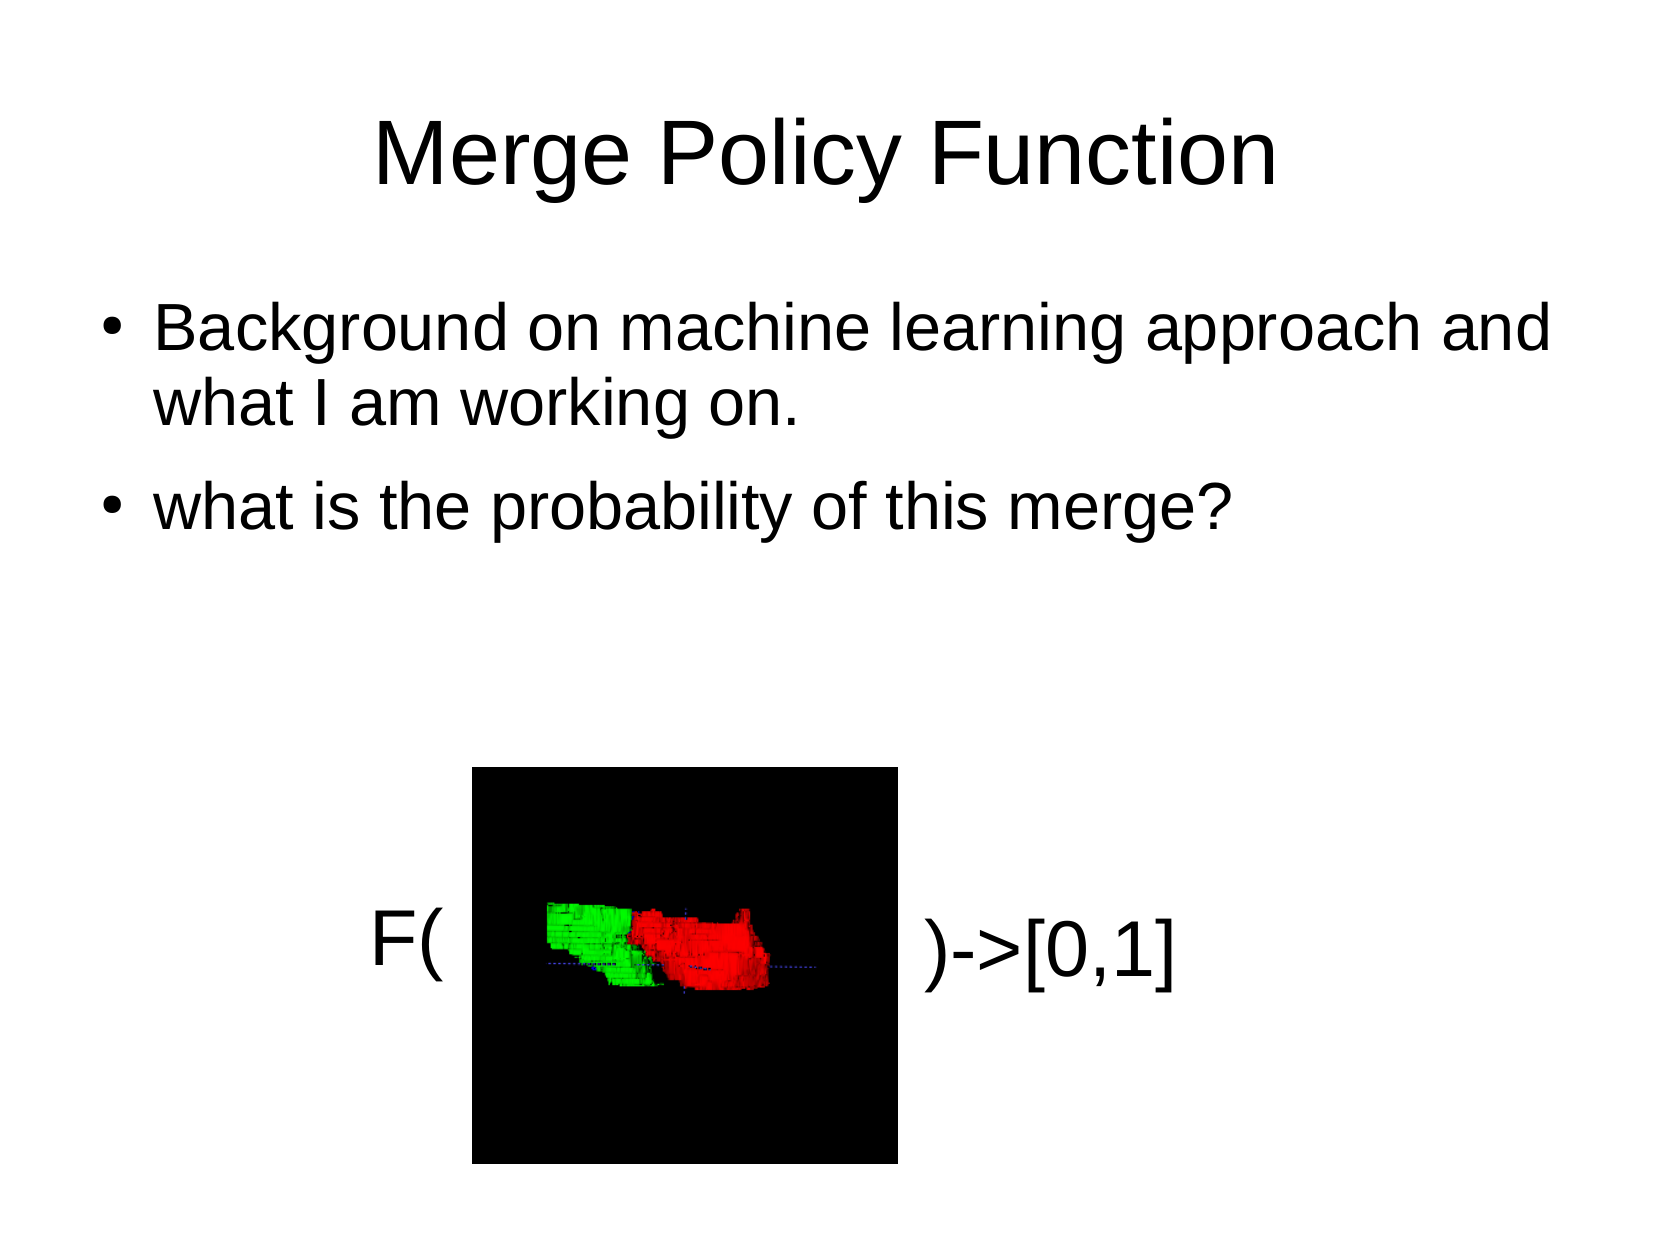

# Merge Policy Function
Background on machine learning approach and what I am working on.
what is the probability of this merge?
F(
)->[0,1]